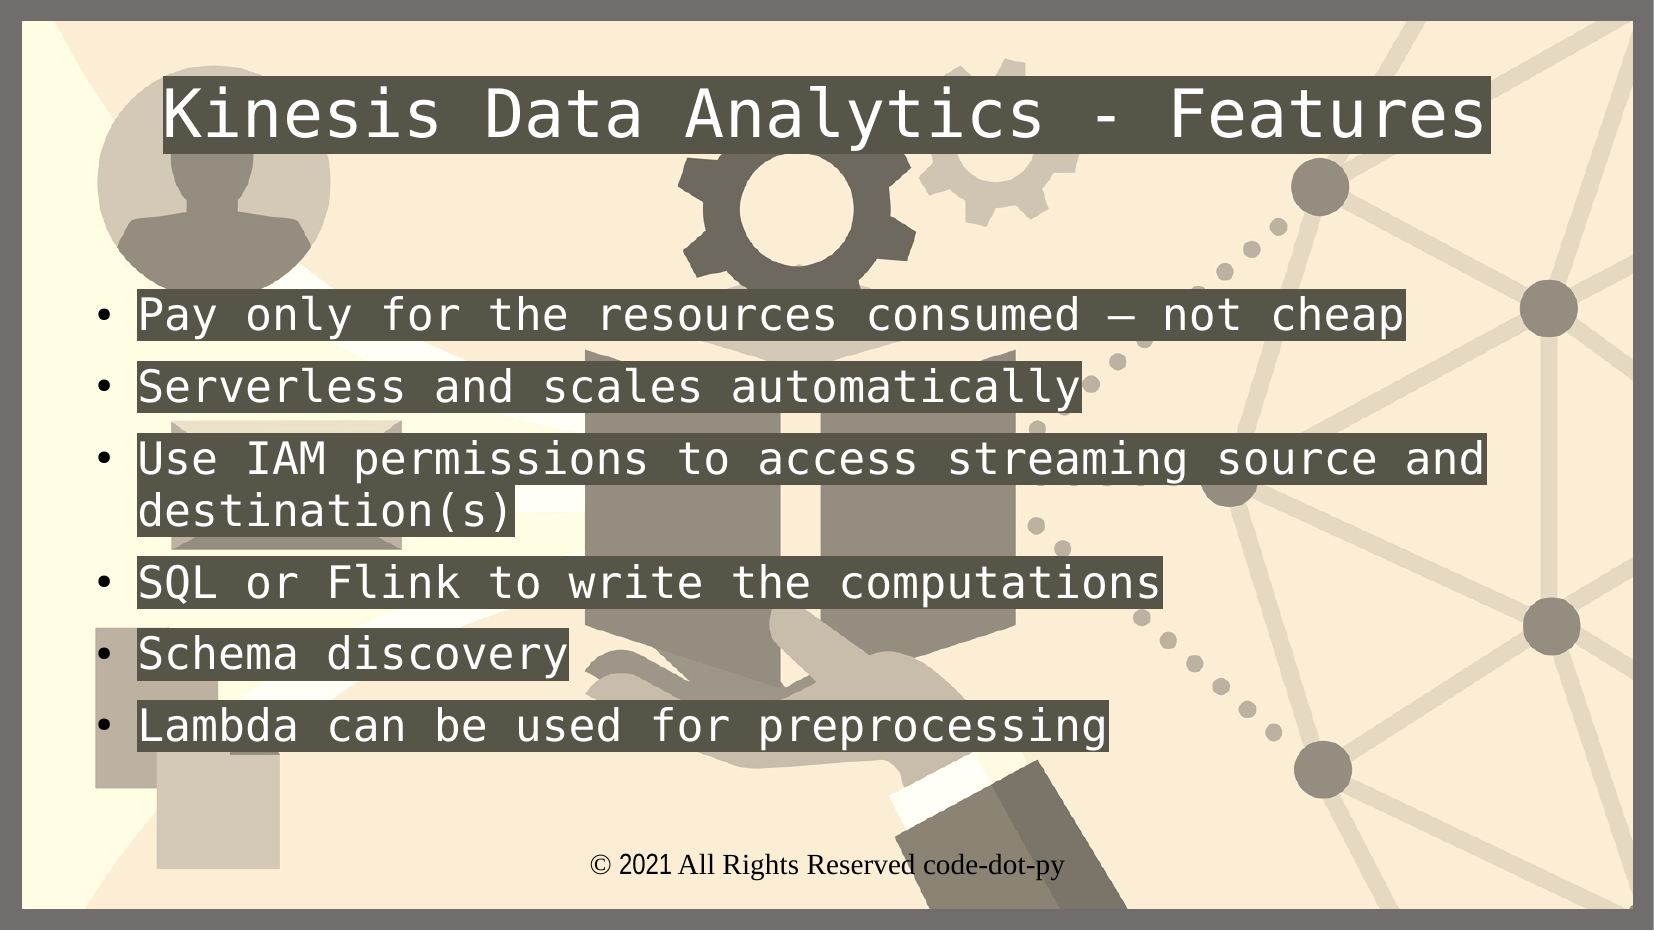

# Kinesis Data Analytics - Features
Pay only for the resources consumed – not cheap
Serverless and scales automatically
Use IAM permissions to access streaming source and destination(s)
SQL or Flink to write the computations
Schema discovery
Lambda can be used for preprocessing